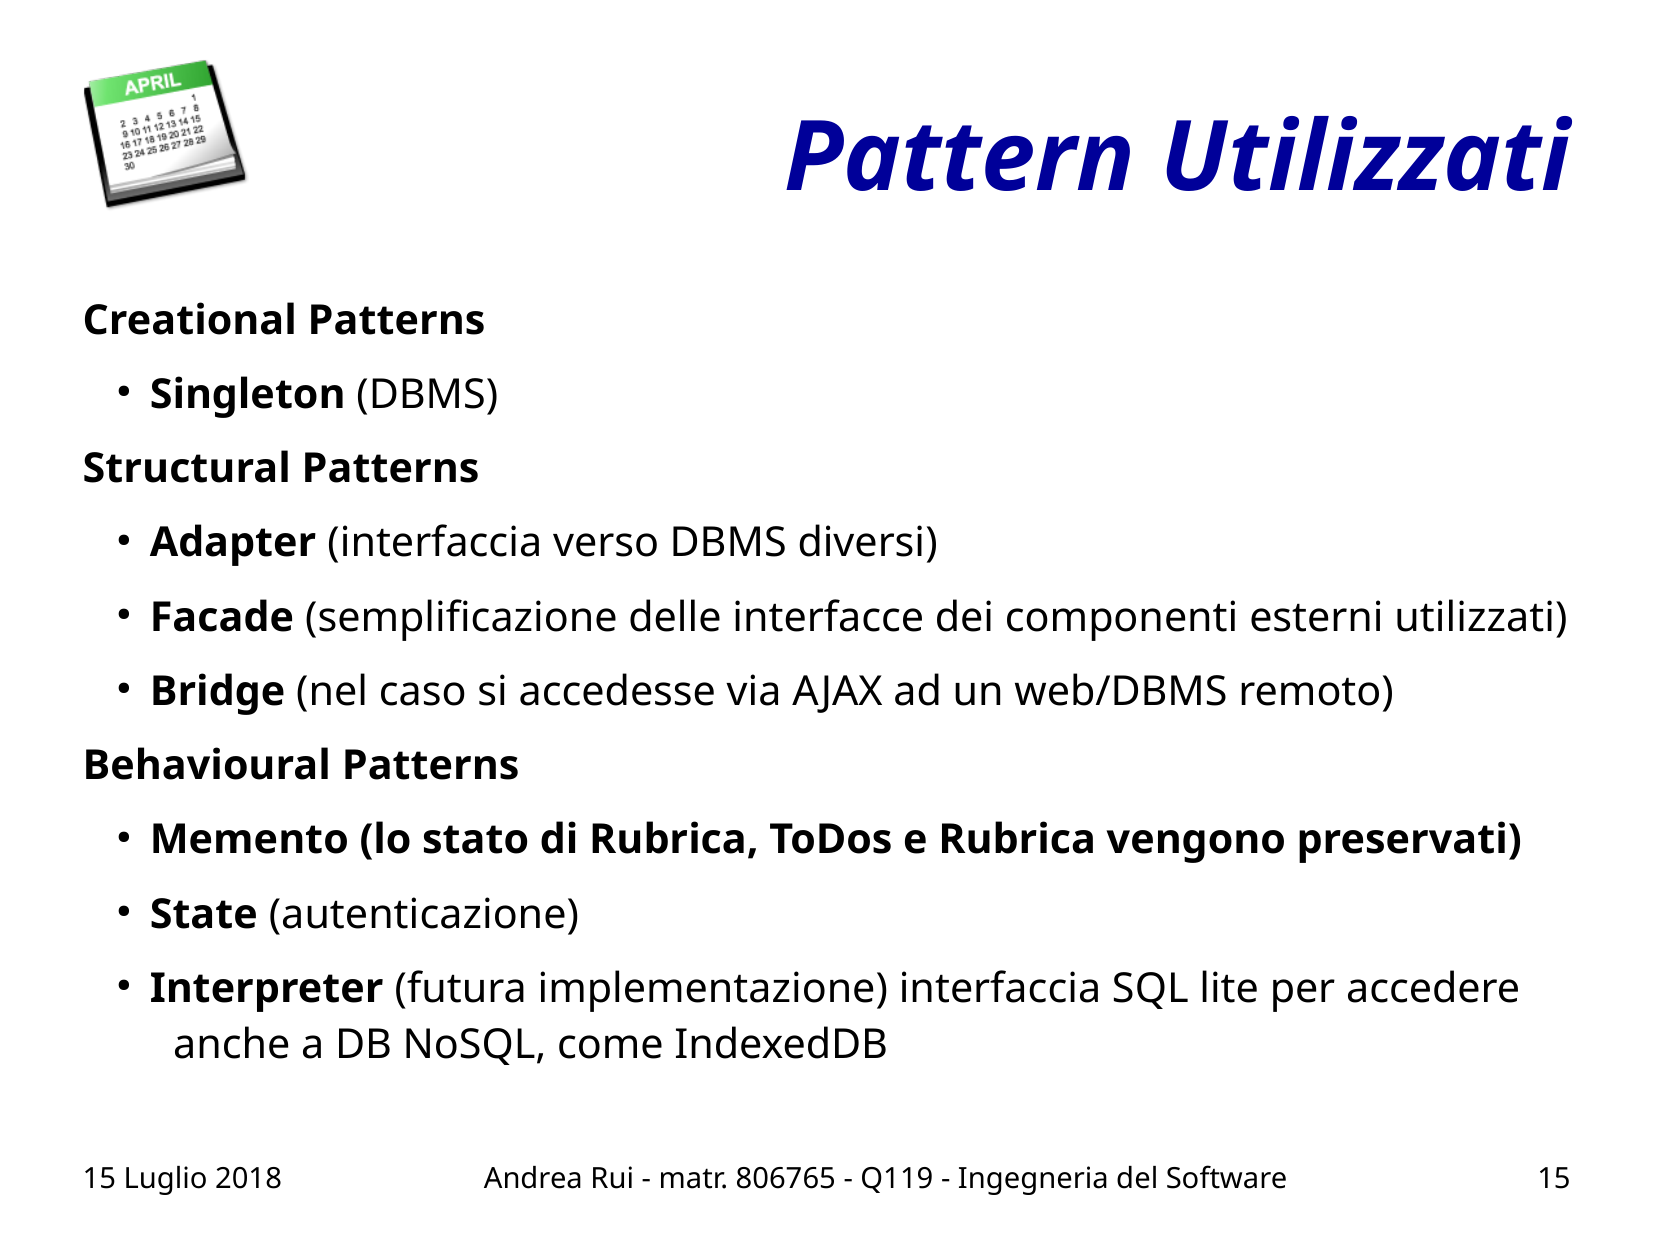

# Pattern Utilizzati
Creational Patterns
Singleton (DBMS)
Structural Patterns
Adapter (interfaccia verso DBMS diversi)
Facade (semplificazione delle interfacce dei componenti esterni utilizzati)
Bridge (nel caso si accedesse via AJAX ad un web/DBMS remoto)
Behavioural Patterns
Memento (lo stato di Rubrica, ToDos e Rubrica vengono preservati)
State (autenticazione)
Interpreter (futura implementazione) interfaccia SQL lite per accedere anche a DB NoSQL, come IndexedDB
15 Luglio 2018
Andrea Rui - matr. 806765 - Q119 - Ingegneria del Software
15